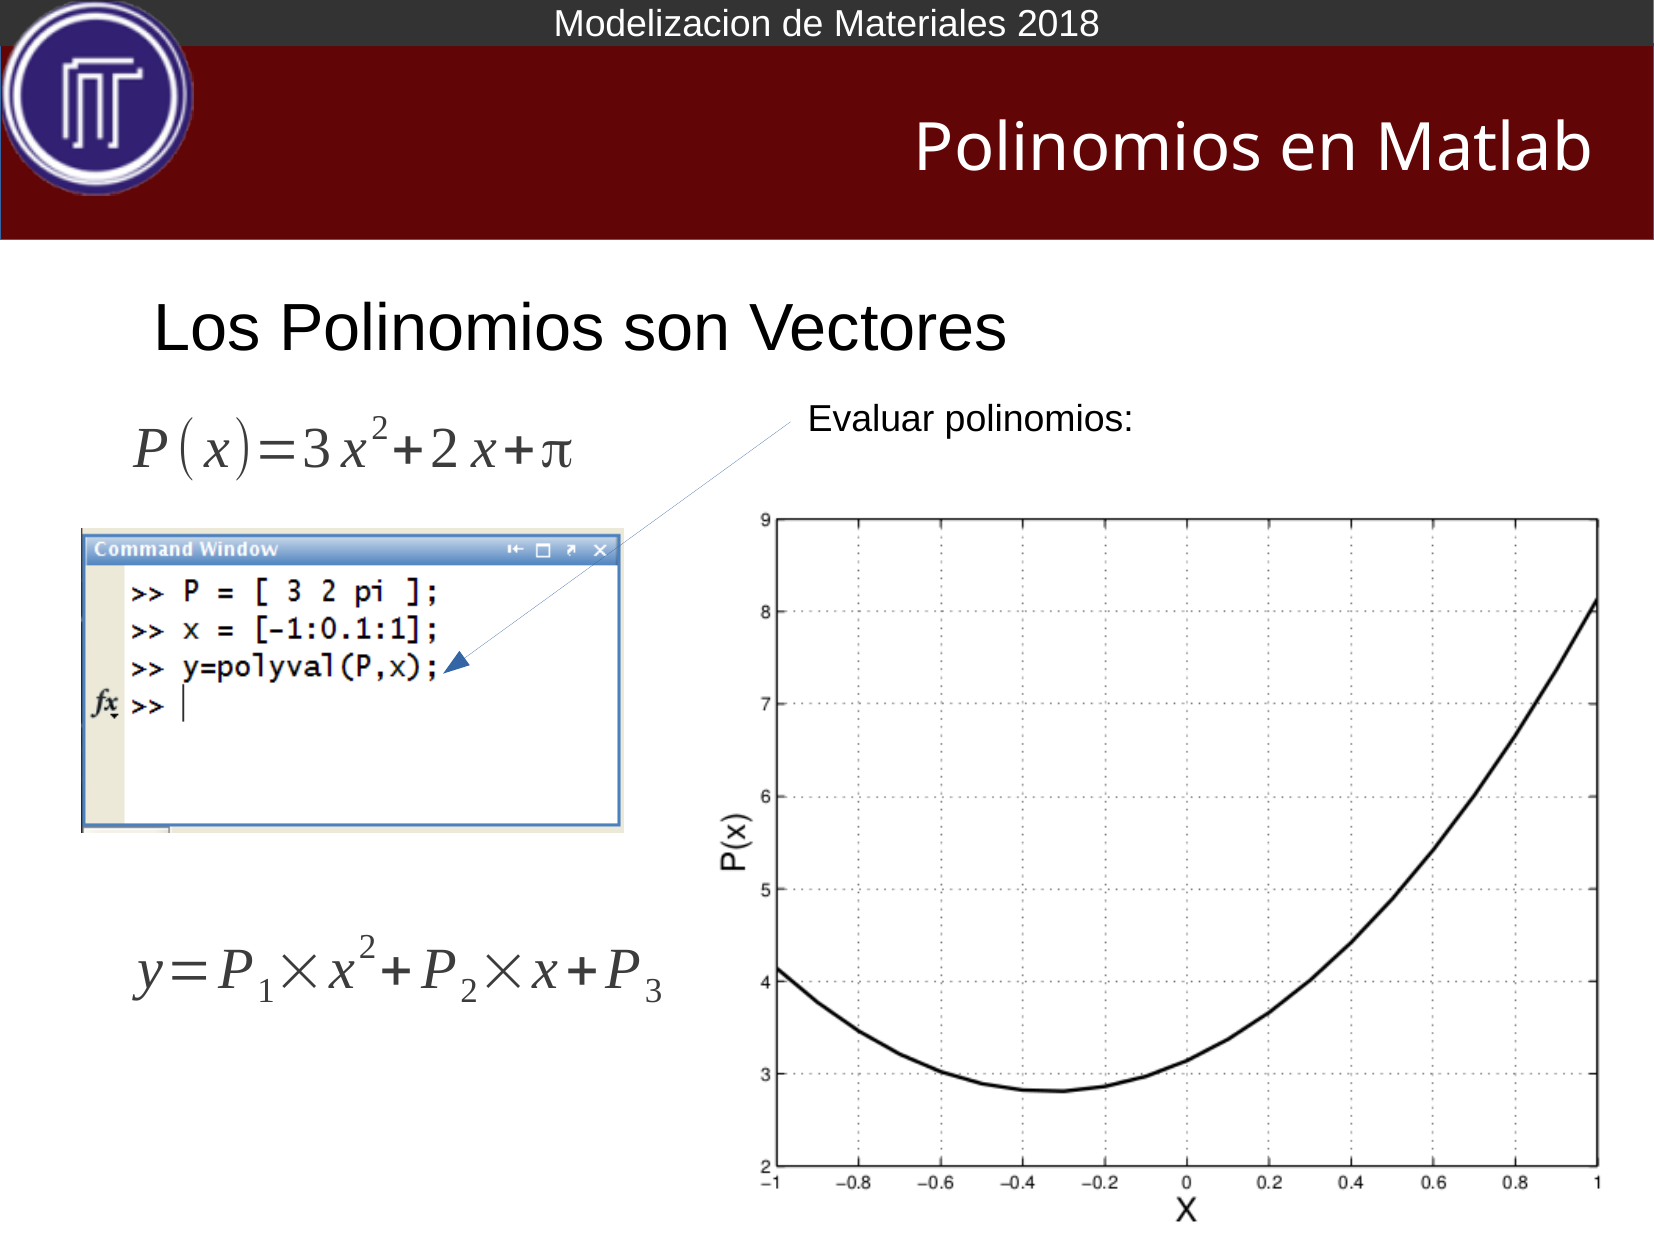

# Polinomios en Matlab
Los Polinomios son Vectores
Evaluar polinomios: